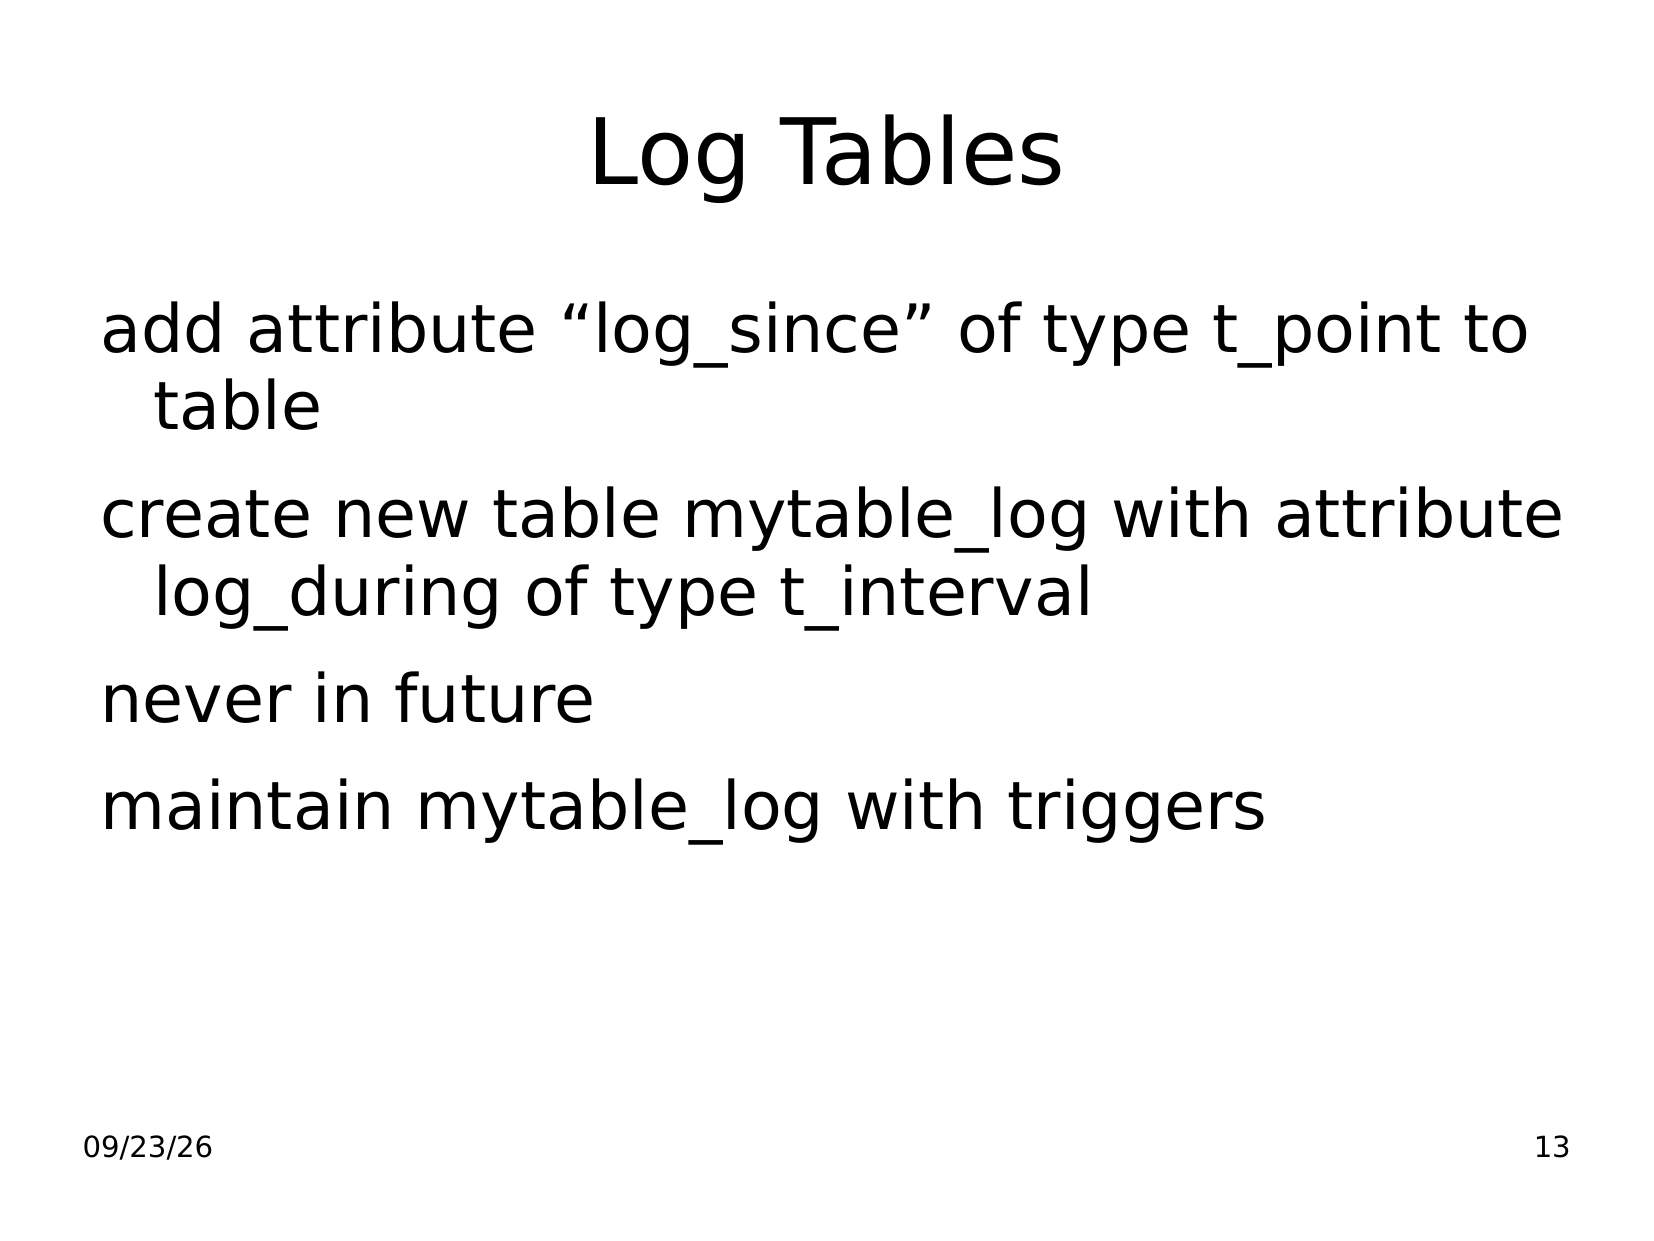

# Log Tables
add attribute “log_since” of type t_point to table
create new table mytable_log with attribute log_during of type t_interval
never in future
maintain mytable_log with triggers
13